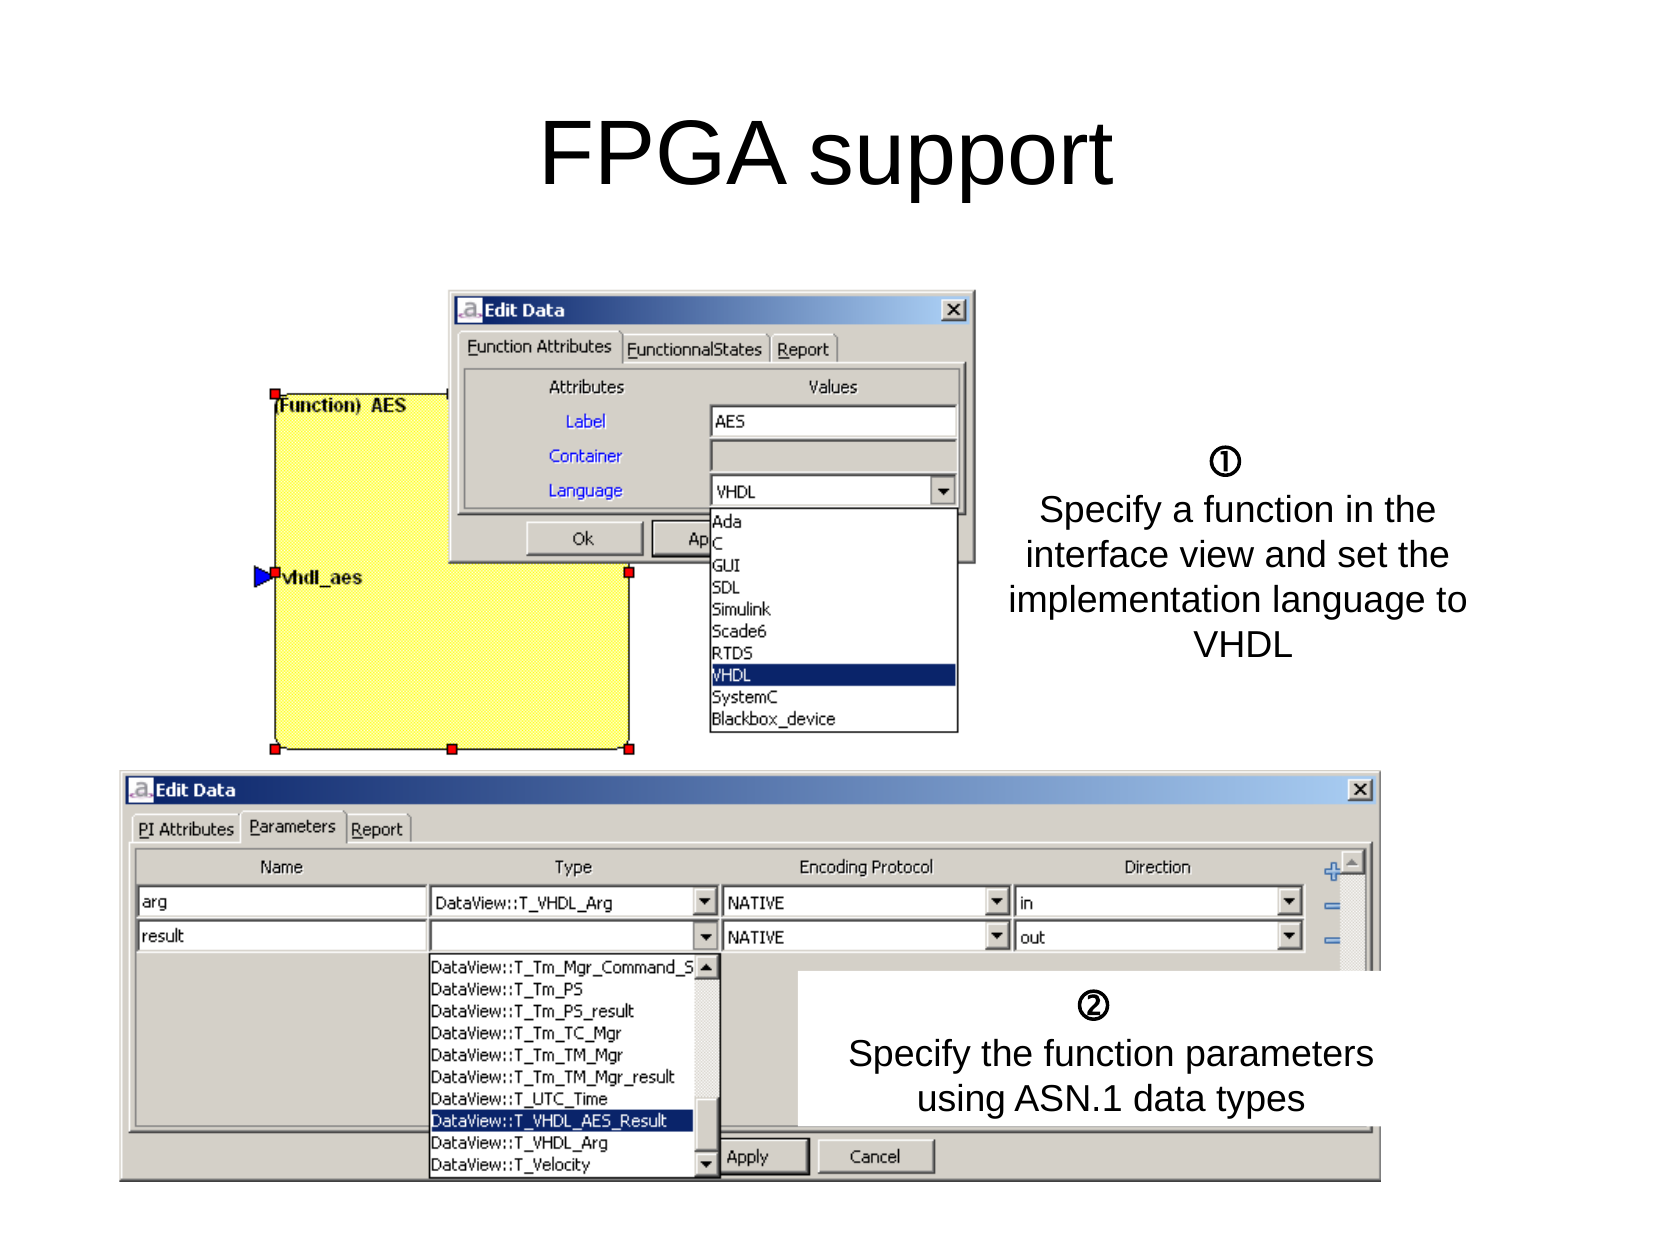

# FPGA support

Specify a function in the
interface view and set the
implementation language to
VHDL

Specify the function parameters
using ASN.1 data types